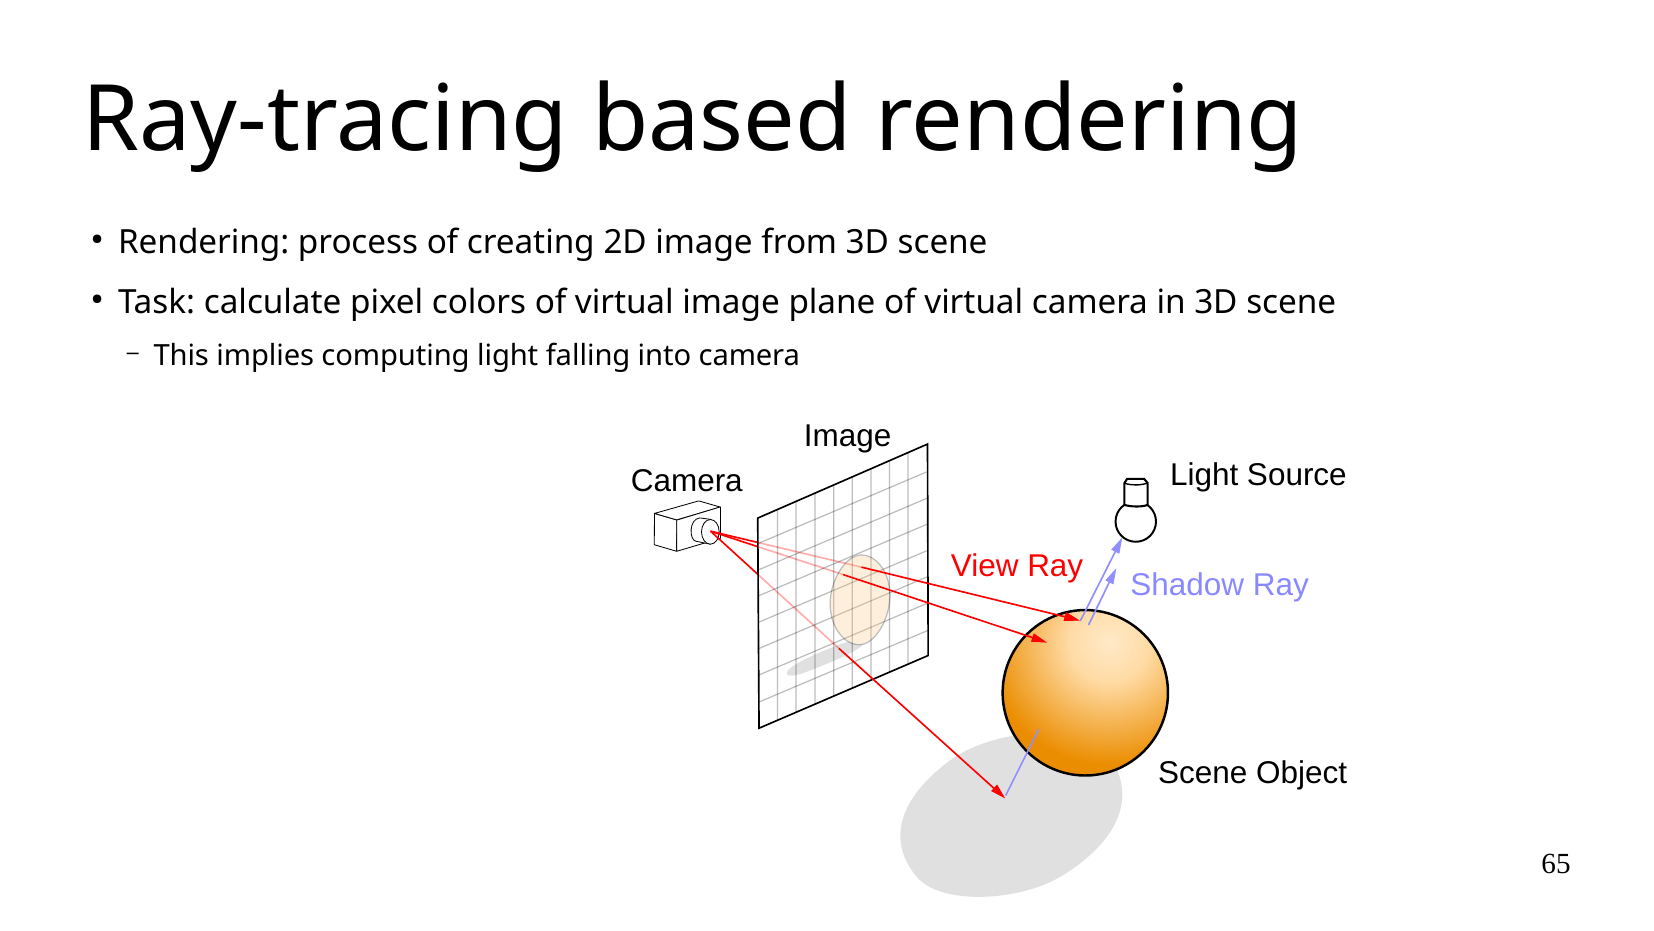

# Ray-tracing based rendering
Rendering: process of creating 2D image from 3D scene
Task: calculate pixel colors of virtual image plane of virtual camera in 3D scene
This implies computing light falling into camera
65